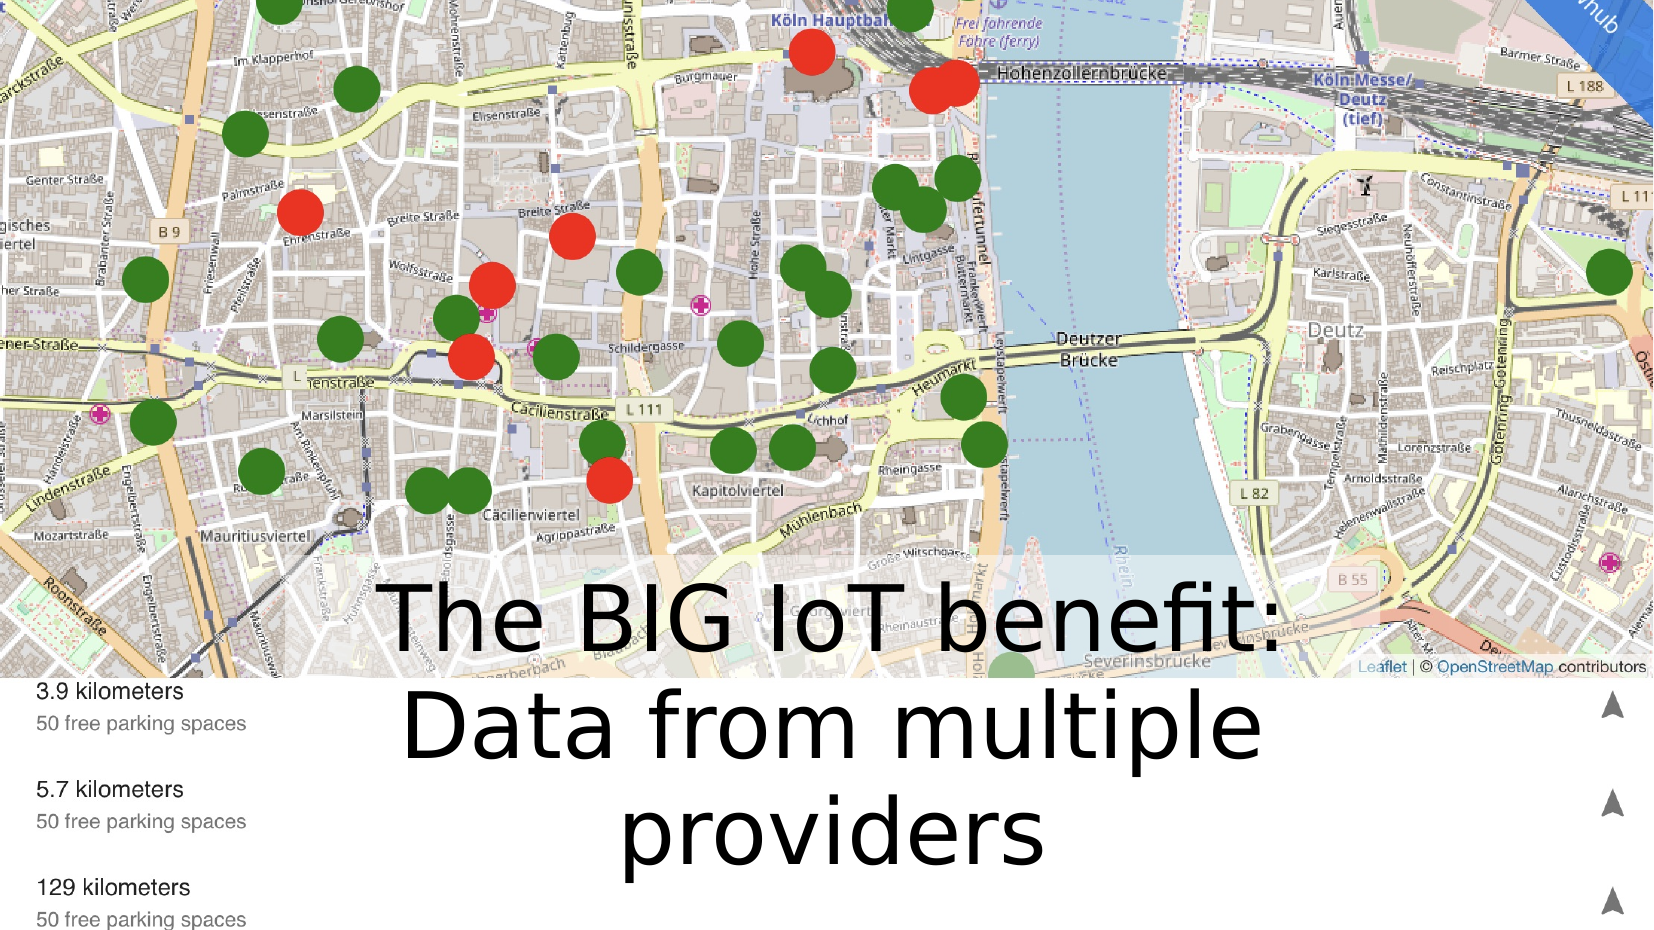

# The BIG IoT benefit: Data from multiple providers